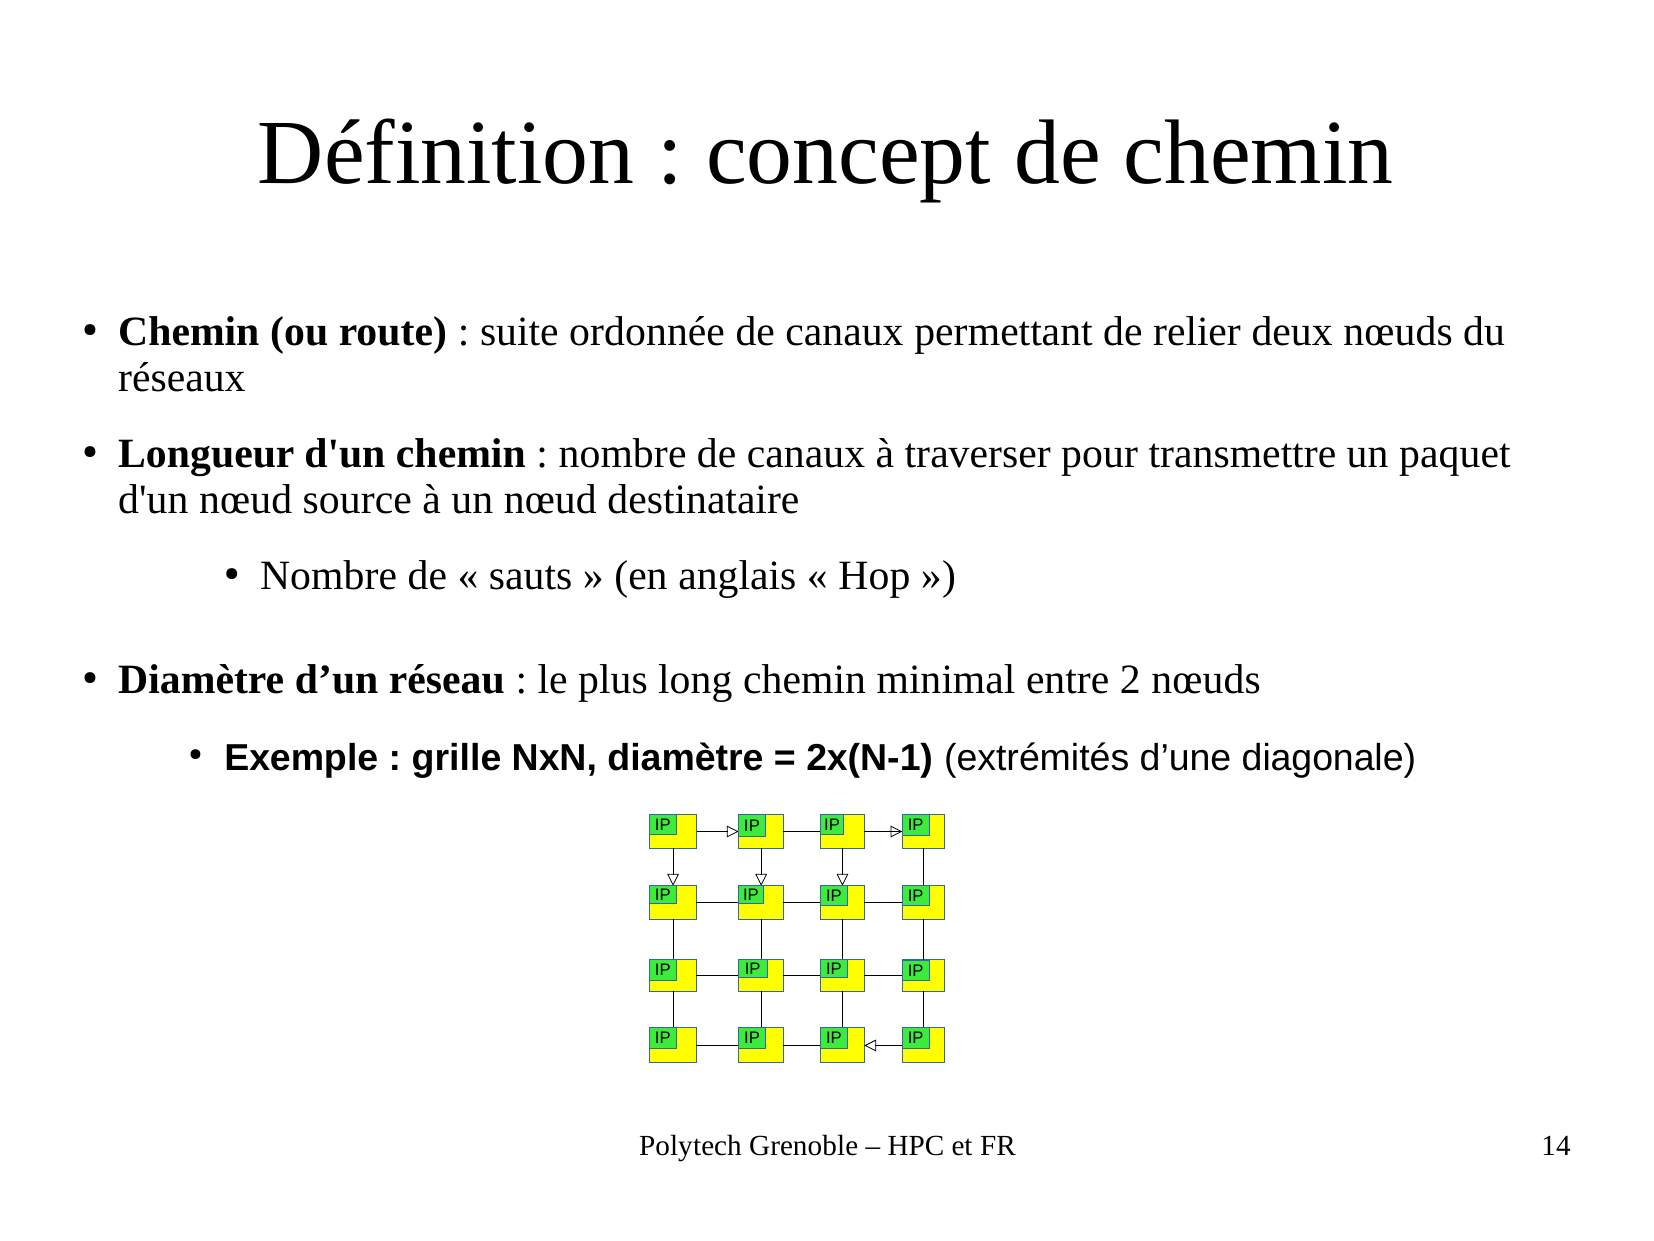

# Définition : concept de chemin
Chemin (ou route) : suite ordonnée de canaux permettant de relier deux nœuds du réseaux
Longueur d'un chemin : nombre de canaux à traverser pour transmettre un paquet d'un nœud source à un nœud destinataire
Nombre de « sauts » (en anglais « Hop »)
Diamètre d’un réseau : le plus long chemin minimal entre 2 nœuds
Exemple : grille NxN, diamètre = 2x(N-1) (extrémités d’une diagonale)
IP
IP
IP
IP
IP
IP
IP
IP
IP
IP
IP
IP
IP
IP
IP
IP
Matthieu PAYET
14